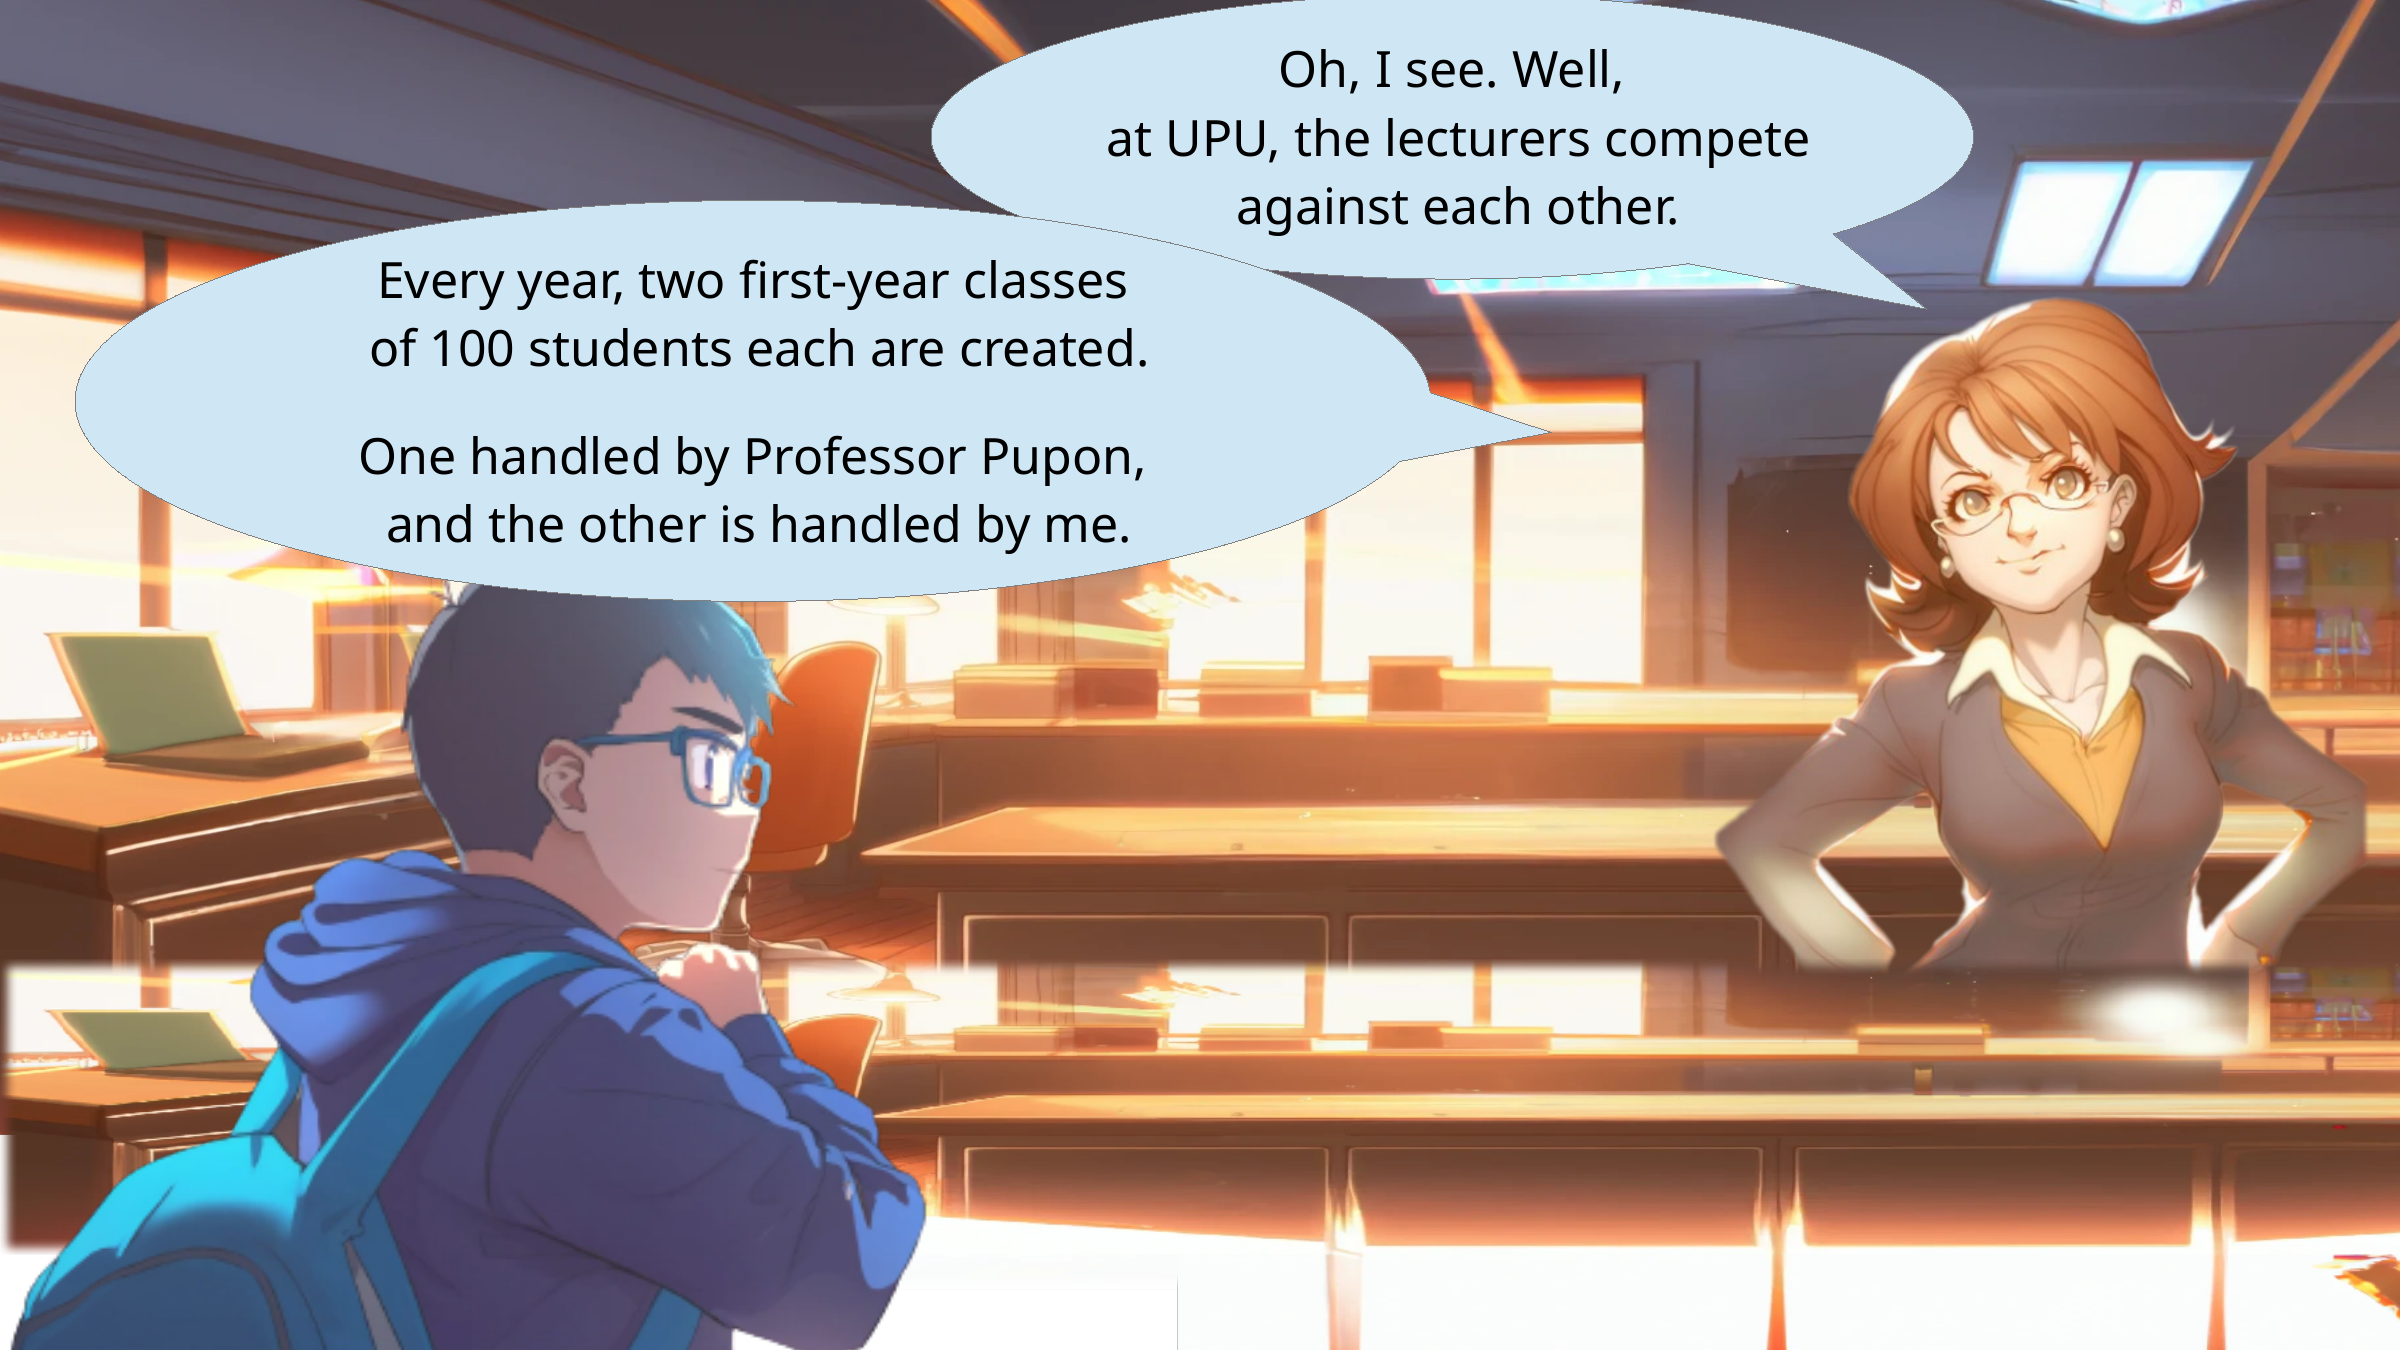

Oh, I see. Well,
 at UPU, the lecturers compete
 against each other.
Every year, two first-year classes
 of 100 students each are created.
One handled by Professor Pupon,
 and the other is handled by me.